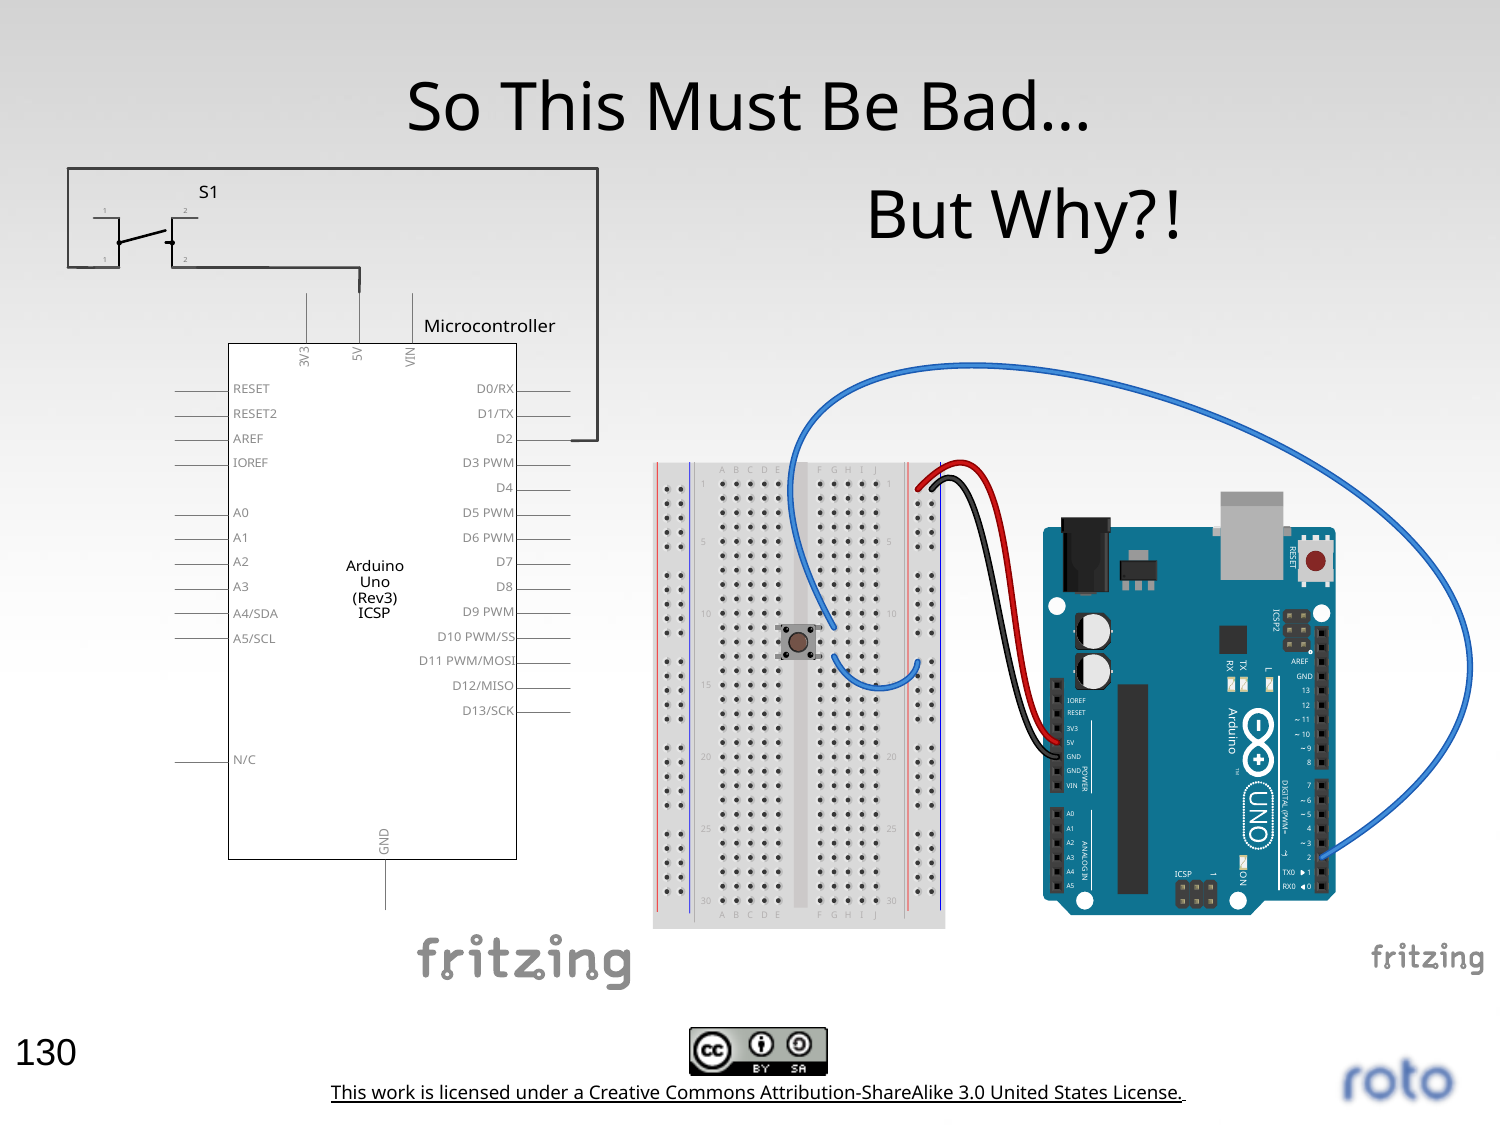

# So This Must Be Bad…
But Why?!